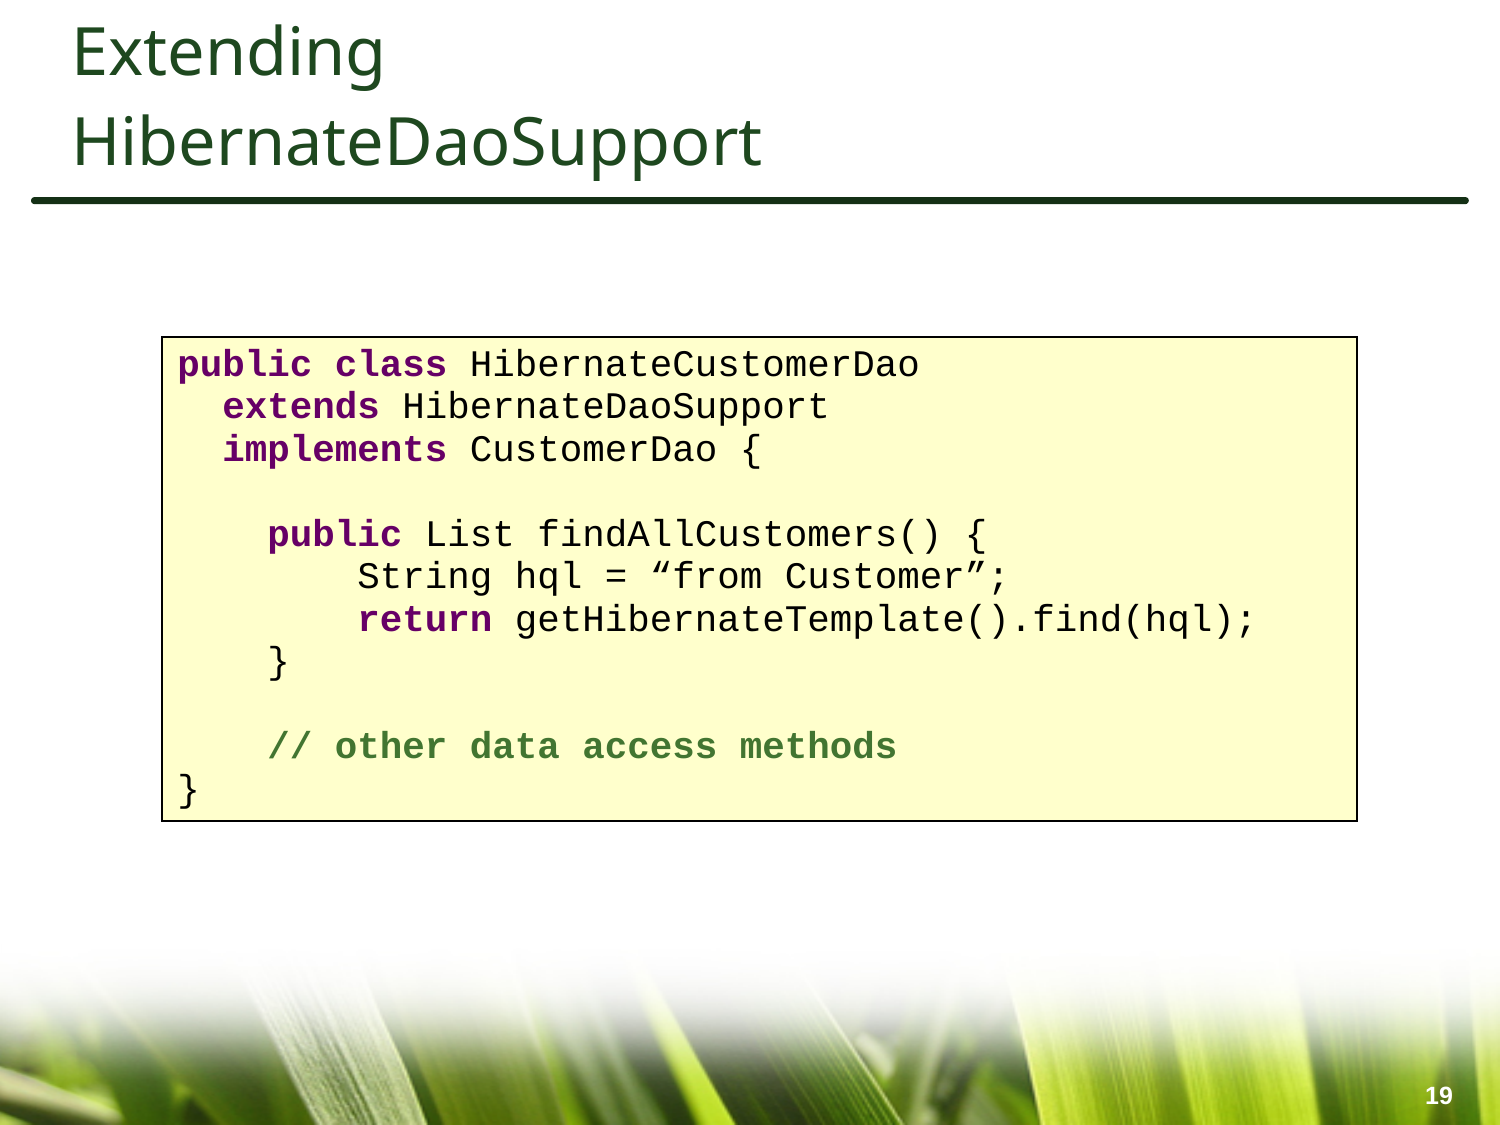

# Extending HibernateDaoSupport
public class HibernateCustomerDao
 extends HibernateDaoSupport
 implements CustomerDao {
 public List findAllCustomers() {
 String hql = “from Customer”;
 return getHibernateTemplate().find(hql);
 }
 // other data access methods
}